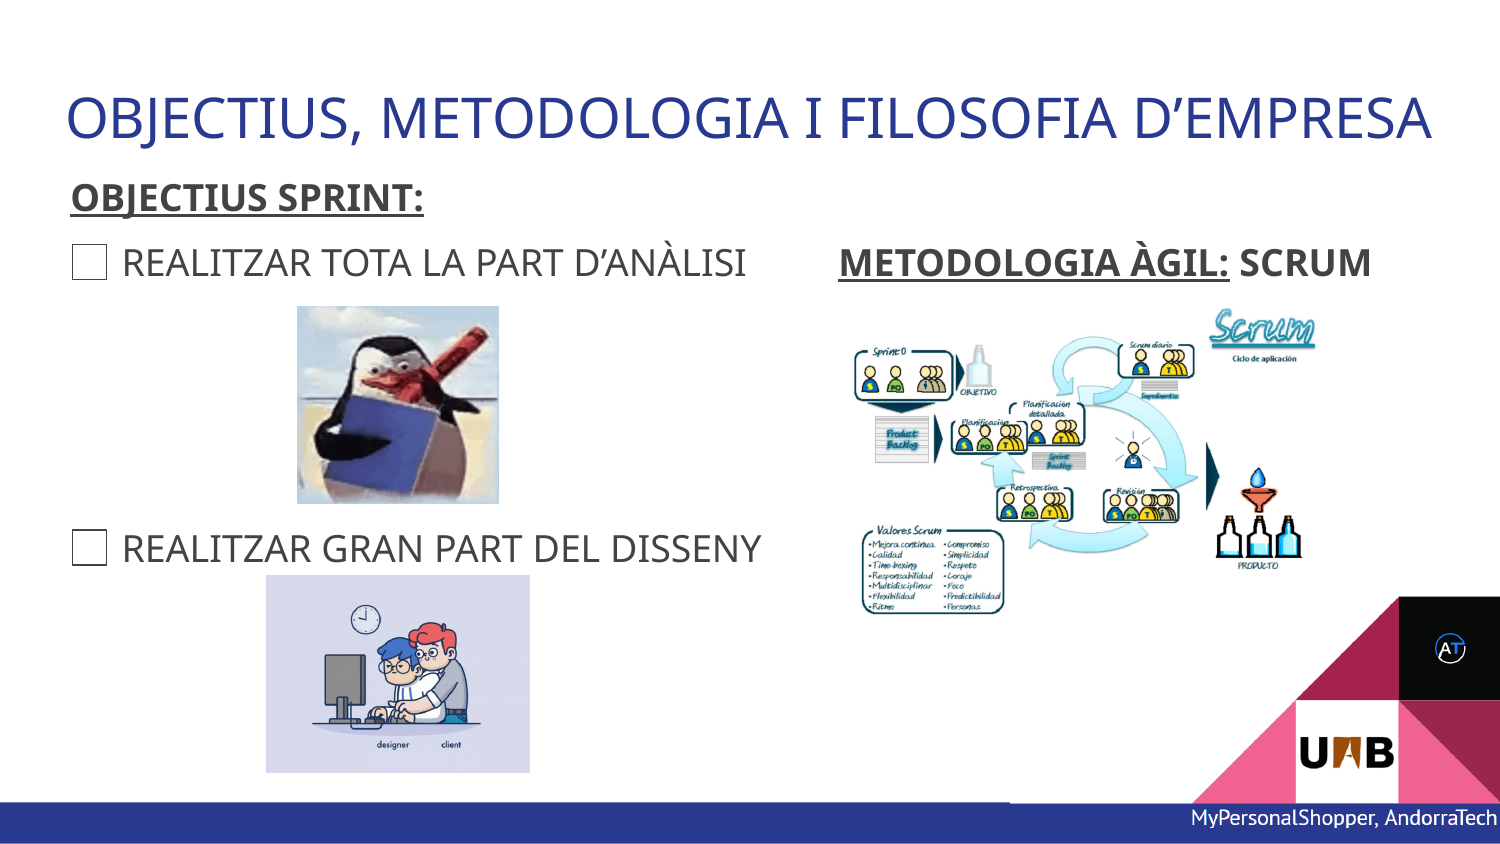

# OBJECTIUS, METODOLOGIA I FILOSOFIA D’EMPRESA
OBJECTIUS SPRINT:
METODOLOGIA ÀGIL: SCRUM
REALITZAR TOTA LA PART D’ANÀLISI
REALITZAR GRAN PART DEL DISSENY